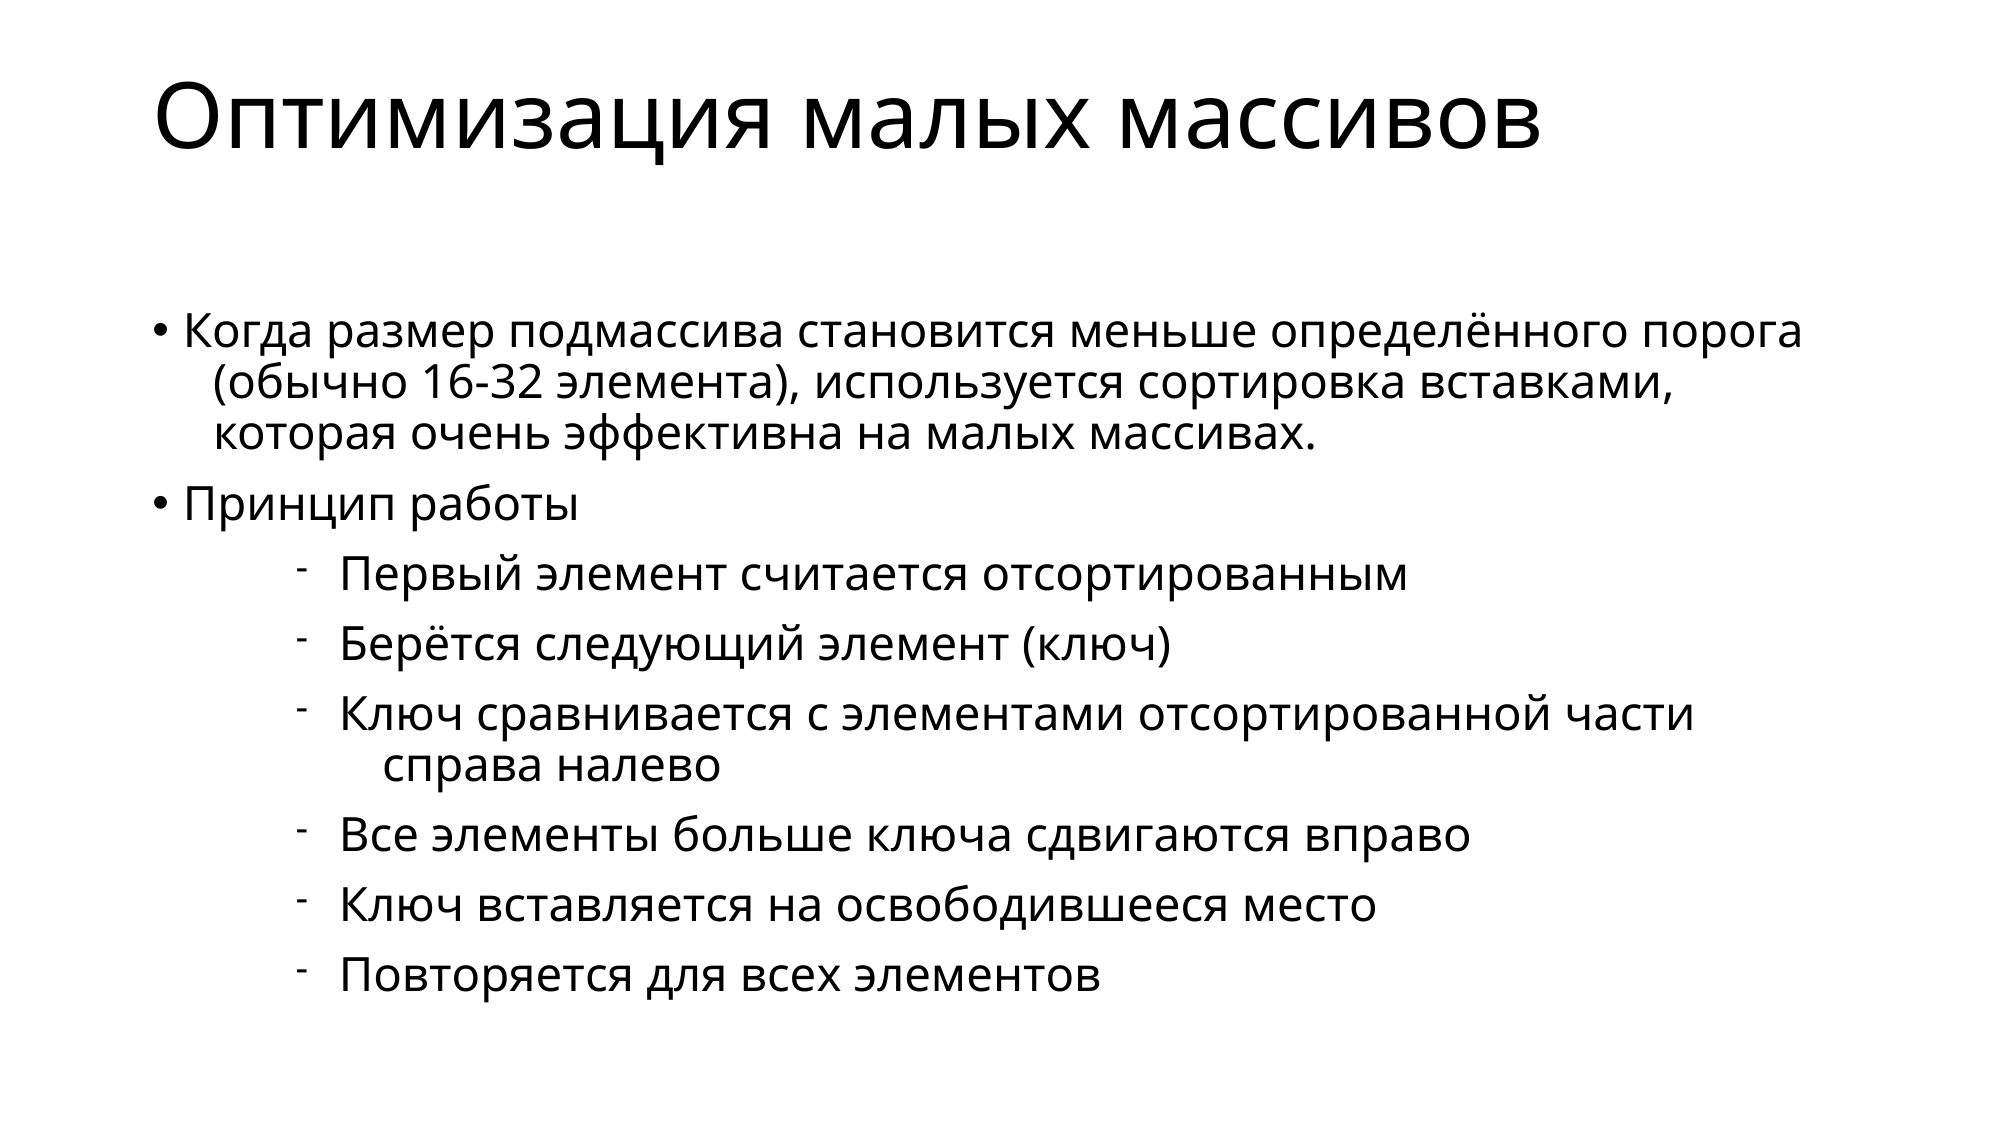

# Оптимизация малых массивов
Когда размер подмассива становится меньше определённого порога (обычно 16-32 элемента), используется сортировка вставками, которая очень эффективна на малых массивах.
Принцип работы
Первый элемент считается отсортированным​
Берётся следующий элемент (ключ)
Ключ сравнивается с элементами отсортированной части справа налево​
Все элементы больше ключа сдвигаются вправо​
Ключ вставляется на освободившееся место
Повторяется для всех элементов​